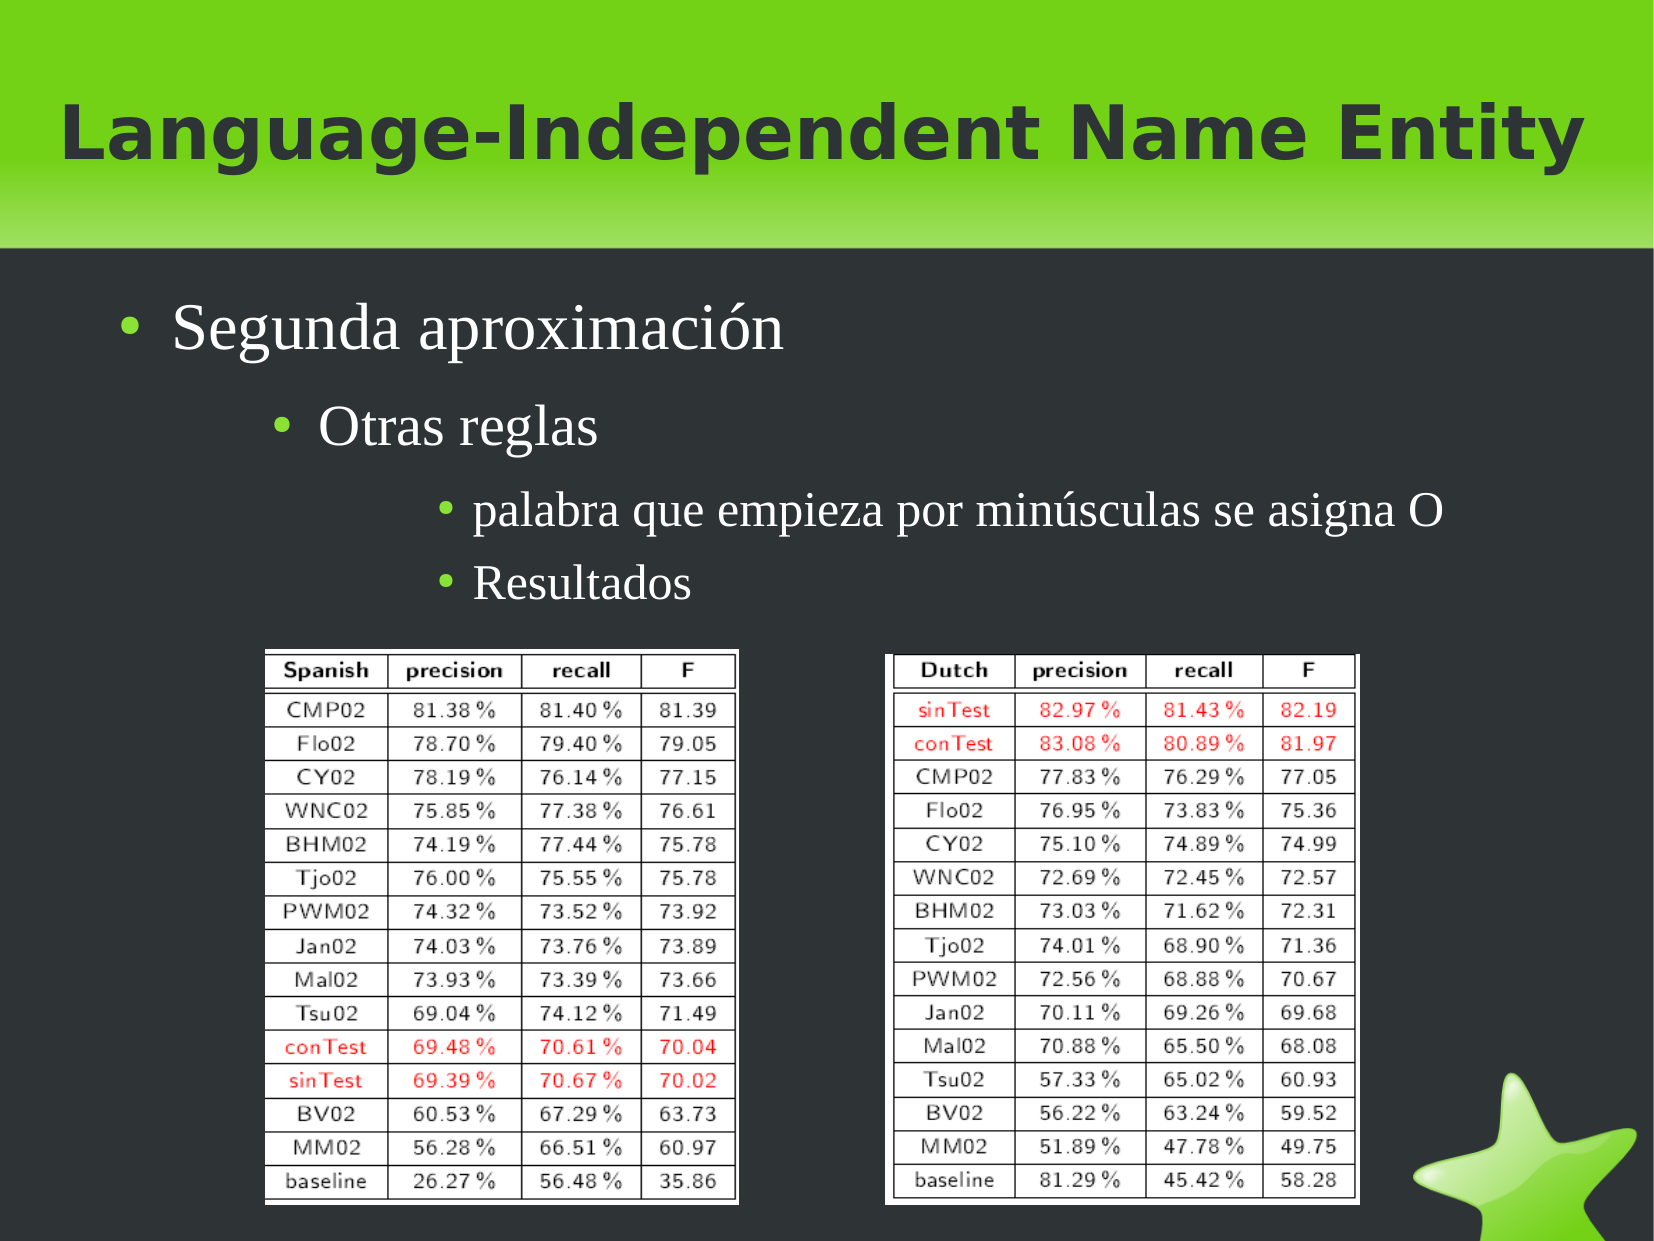

Language-Independent Name Entity
# Segunda aproximación
Otras reglas
palabra que empieza por minúsculas se asigna O
Resultados